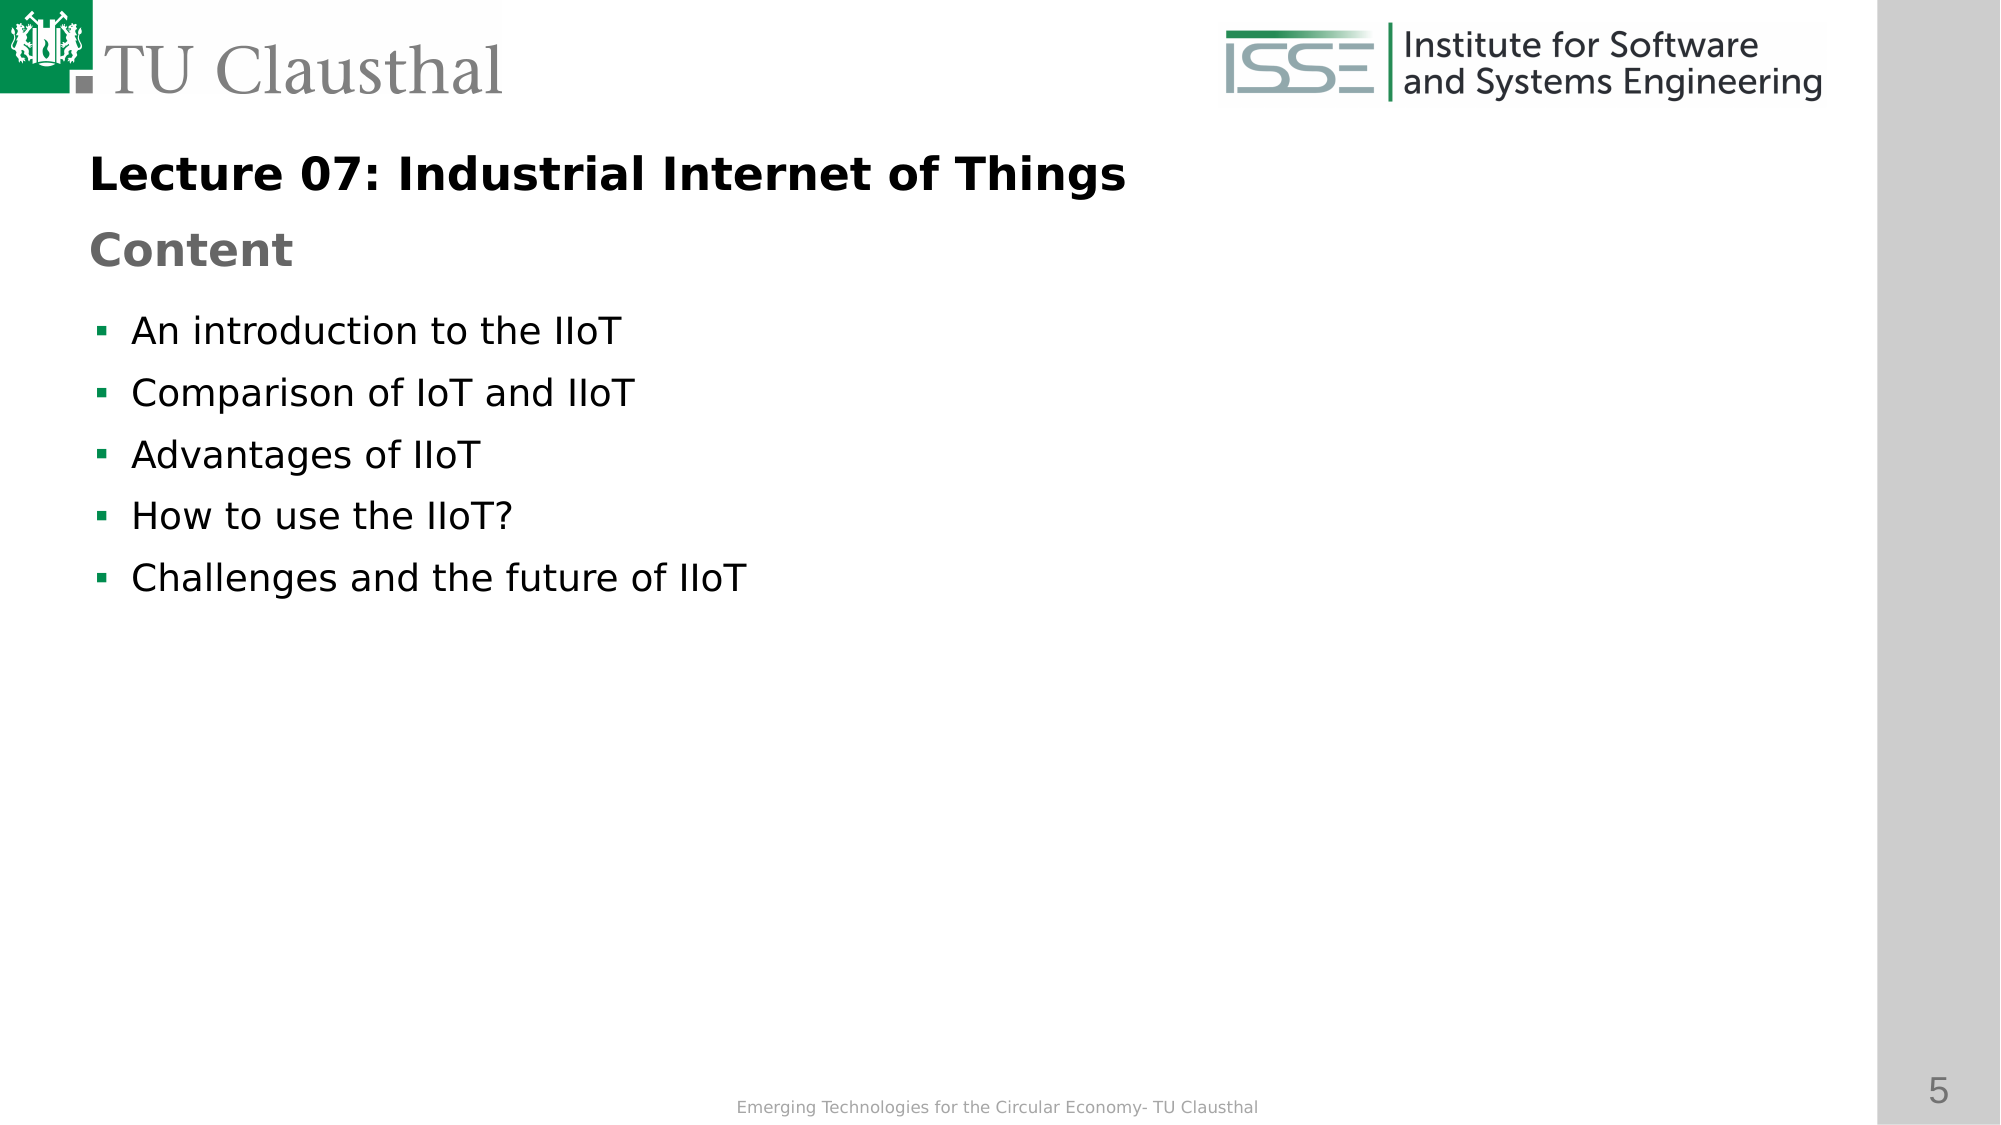

Lecture 07: Industrial Internet of Things
Content
An introduction to the IIoT
Comparison of IoT and IIoT
Advantages of IIoT
How to use the IIoT?
Challenges and the future of IIoT